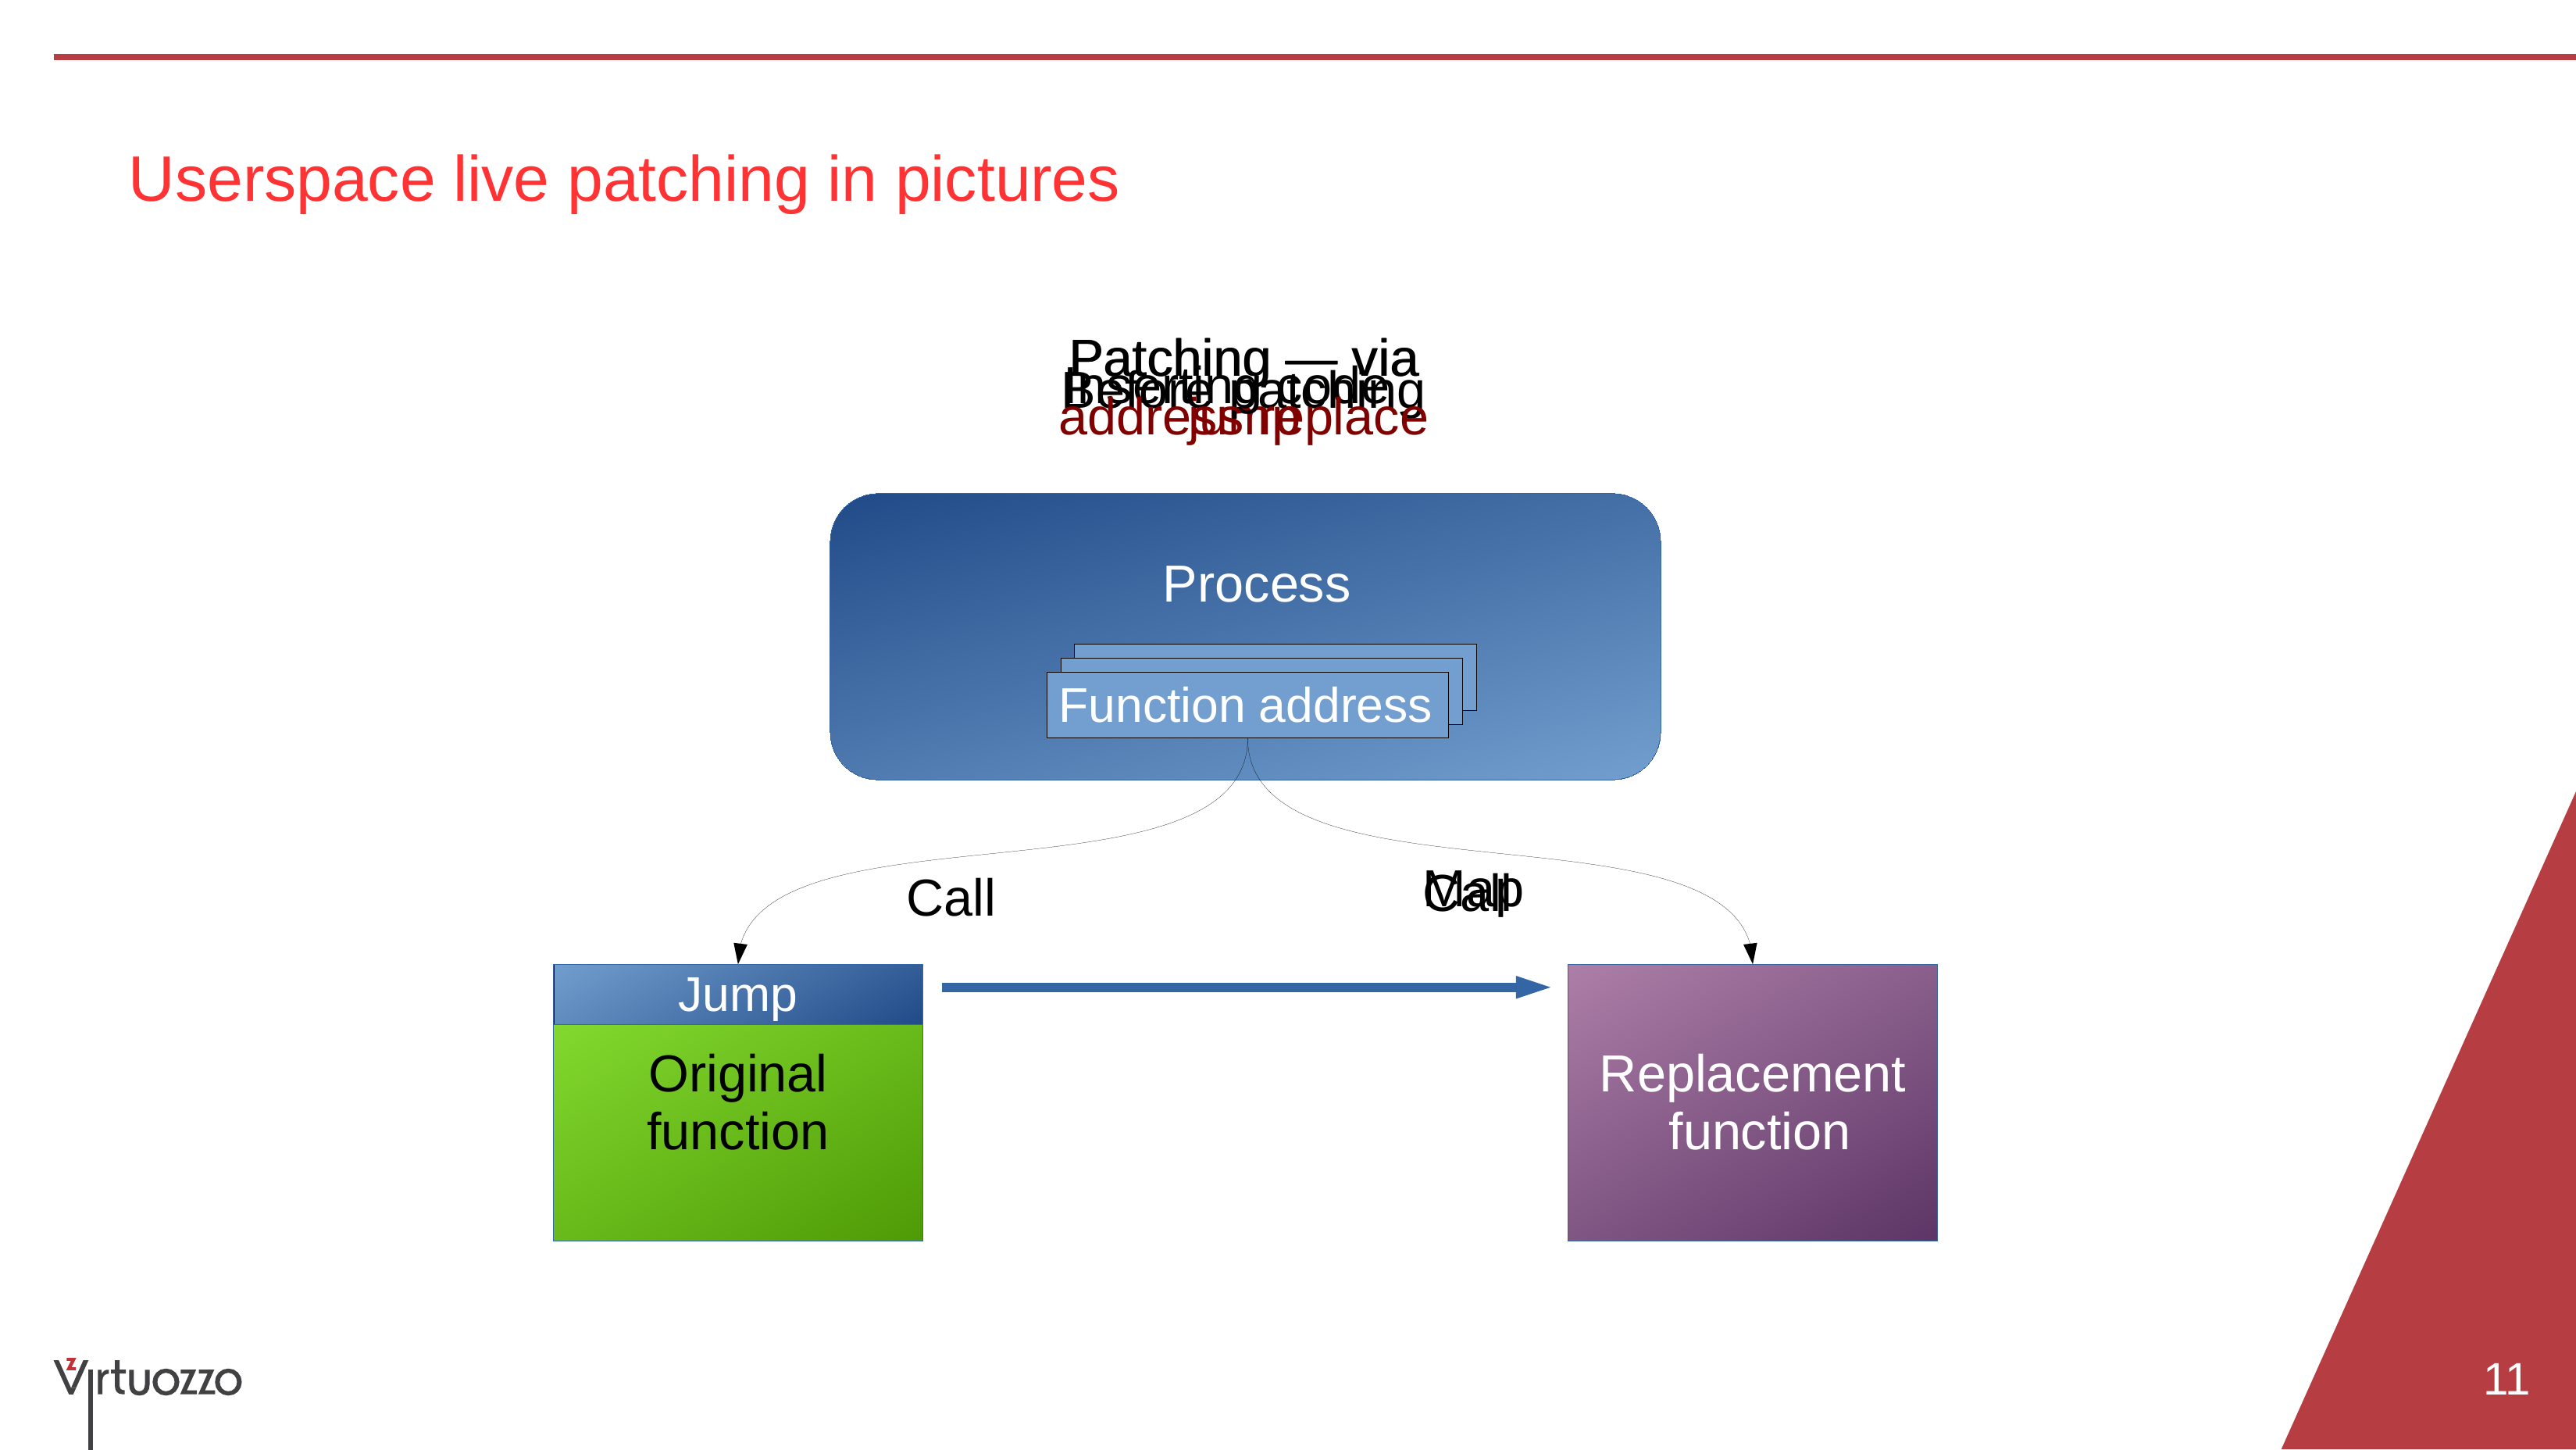

# Userspace live patching in pictures
Patching — via address replace
Patching — via jump
Inserting code
Before patching
Process
Function address
Map
Call
Call
Original
function
Op
Jump
Replacement
 function